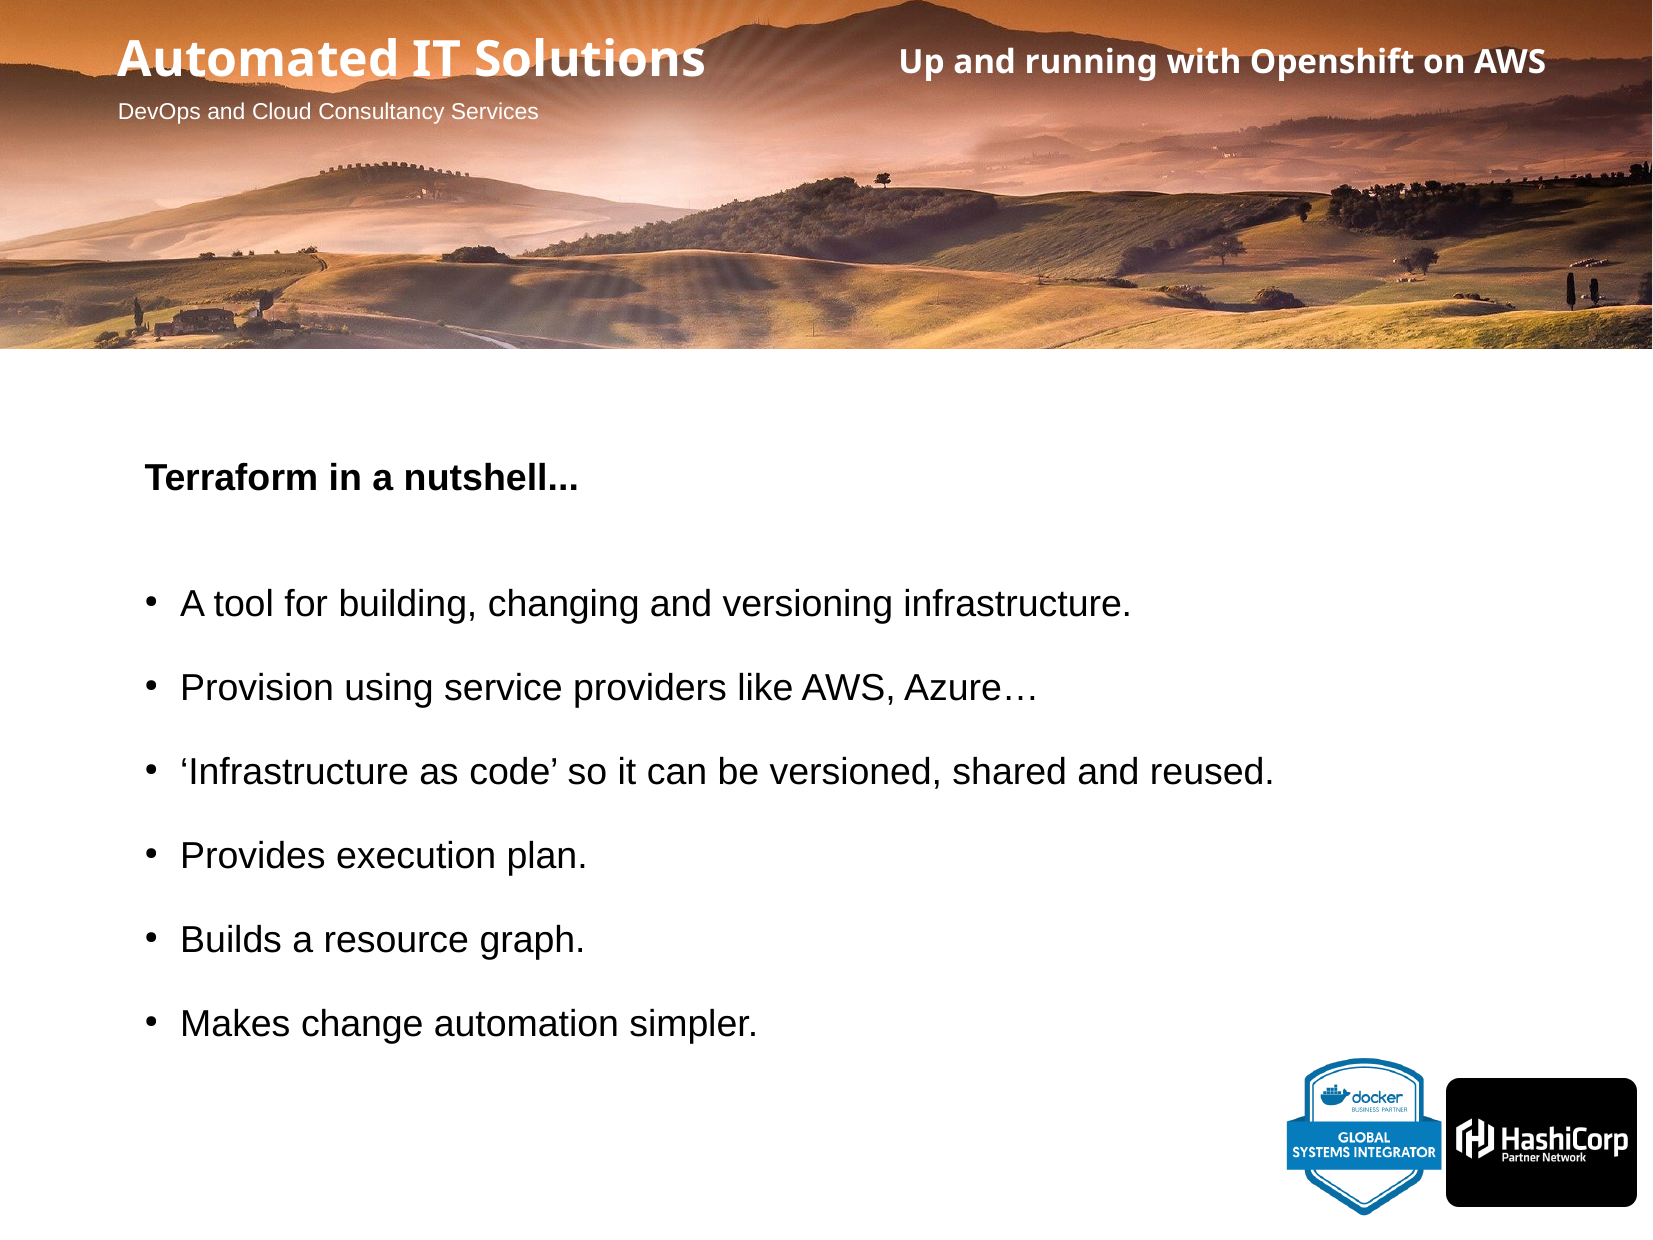

Up and running with Openshift on AWS
Terraform in a nutshell...
A tool for building, changing and versioning infrastructure.
Provision using service providers like AWS, Azure…
‘Infrastructure as code’ so it can be versioned, shared and reused.
Provides execution plan.
Builds a resource graph.
Makes change automation simpler.